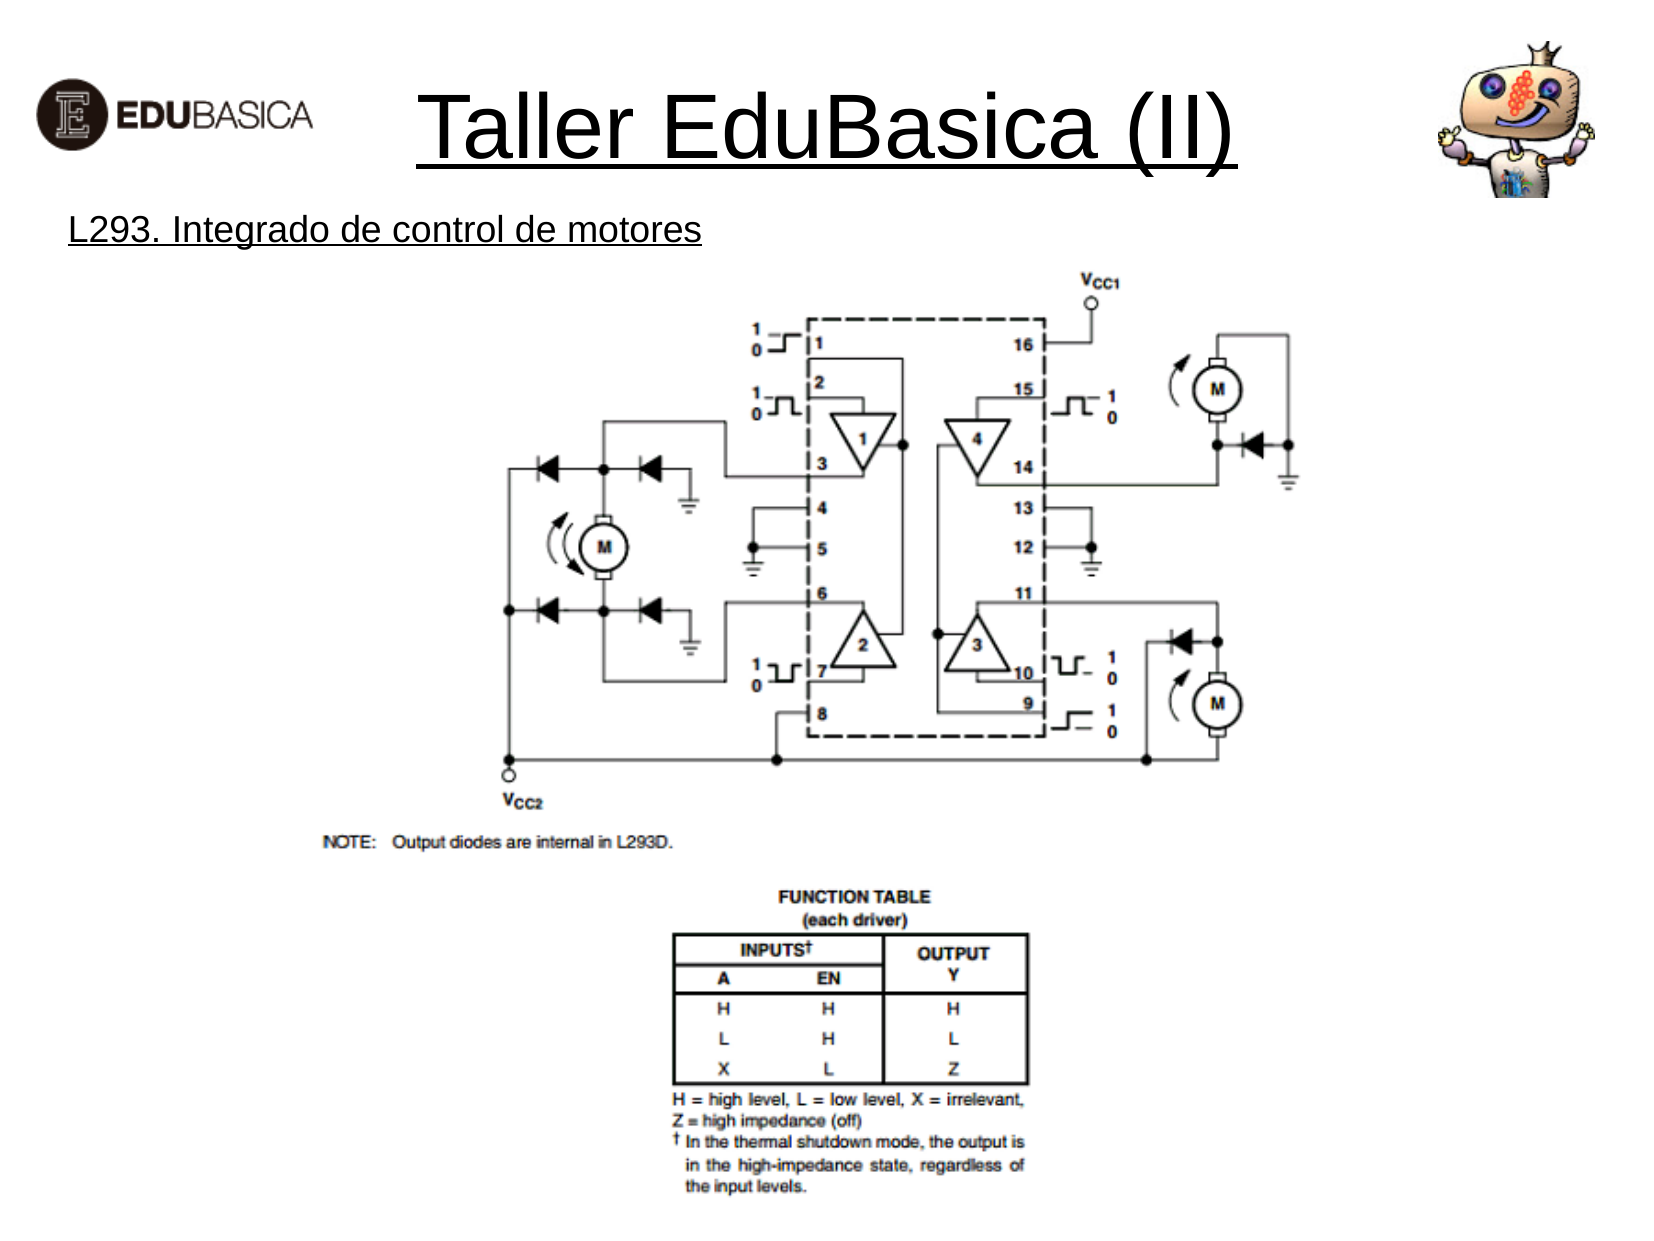

# Taller EduBasica (II)
L293. Integrado de control de motores